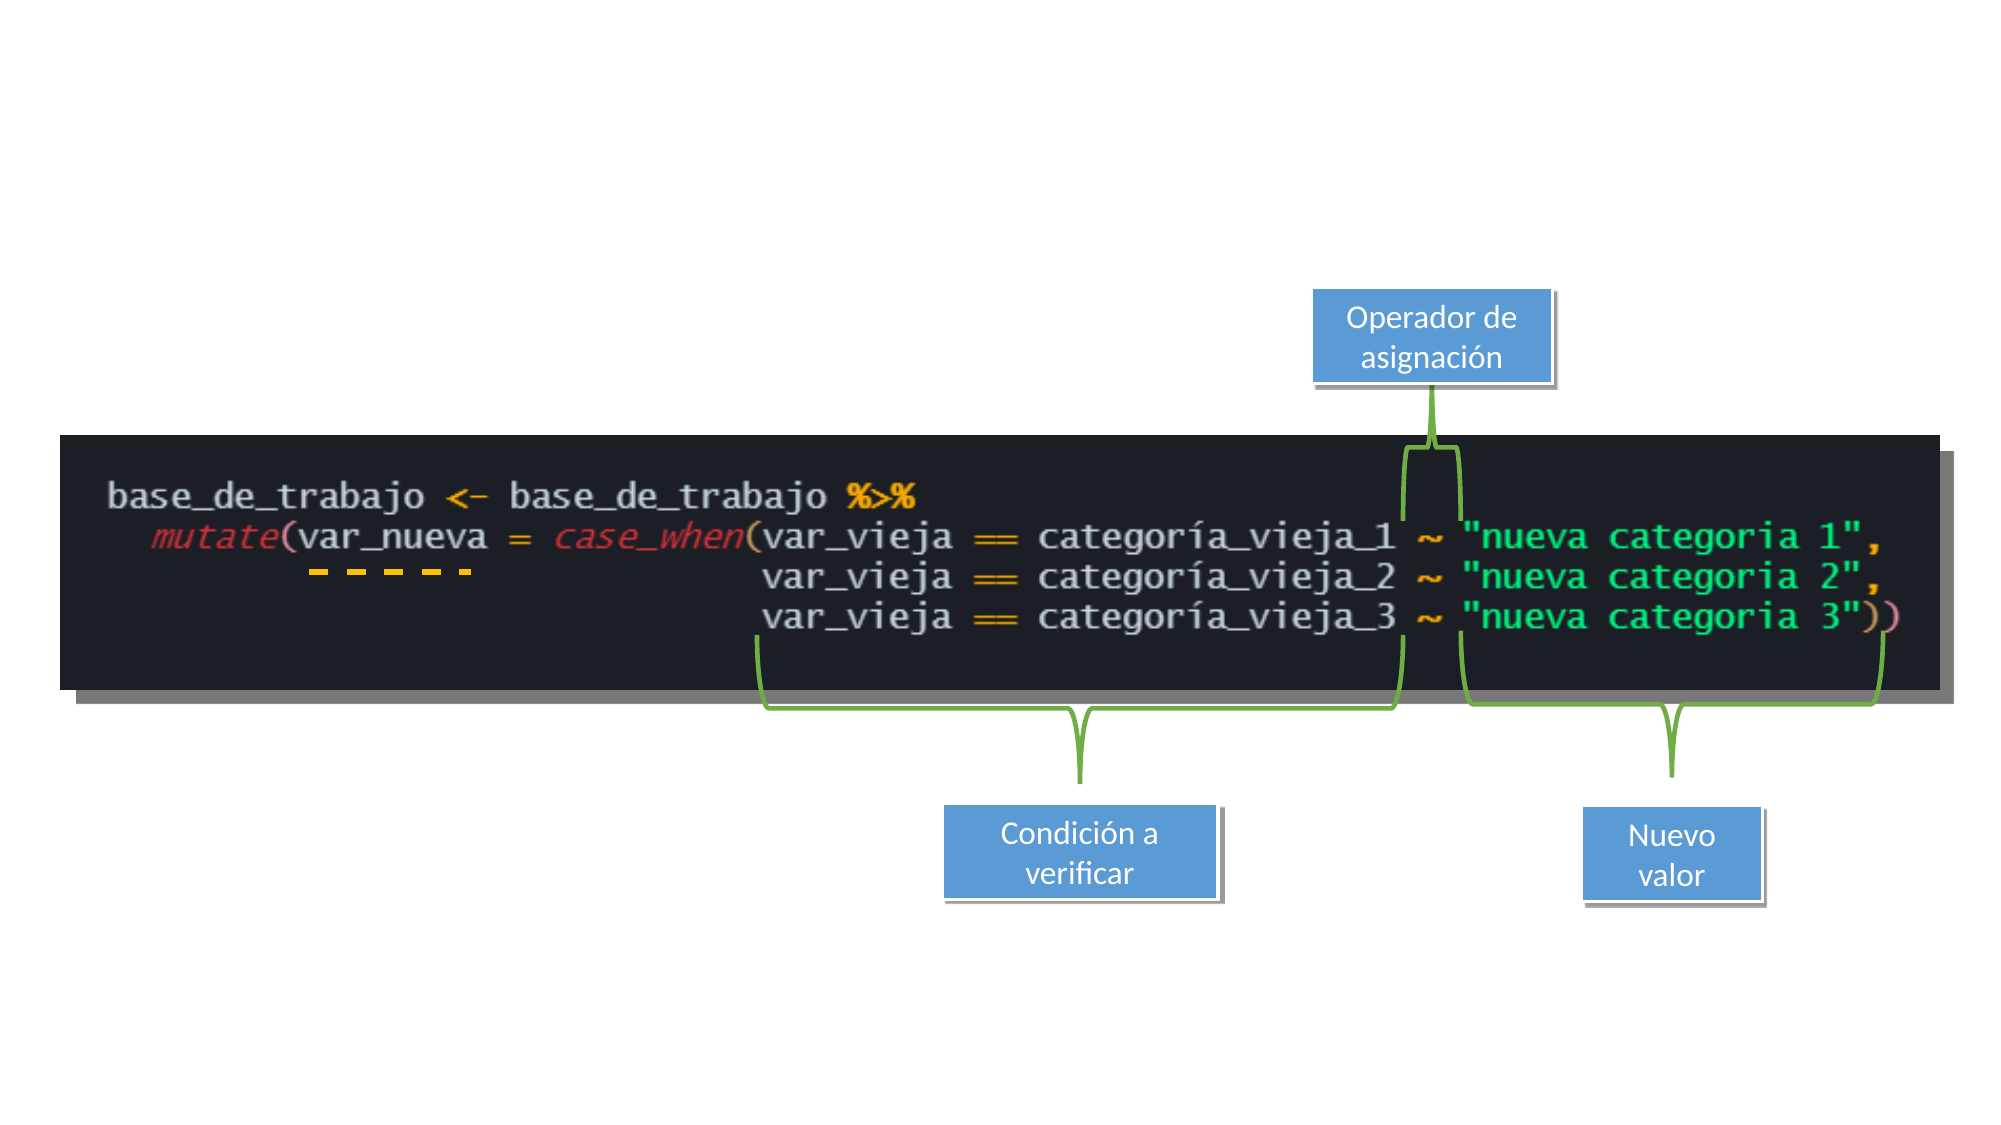

Operador de asignación
Condición a verificar
Nuevo valor